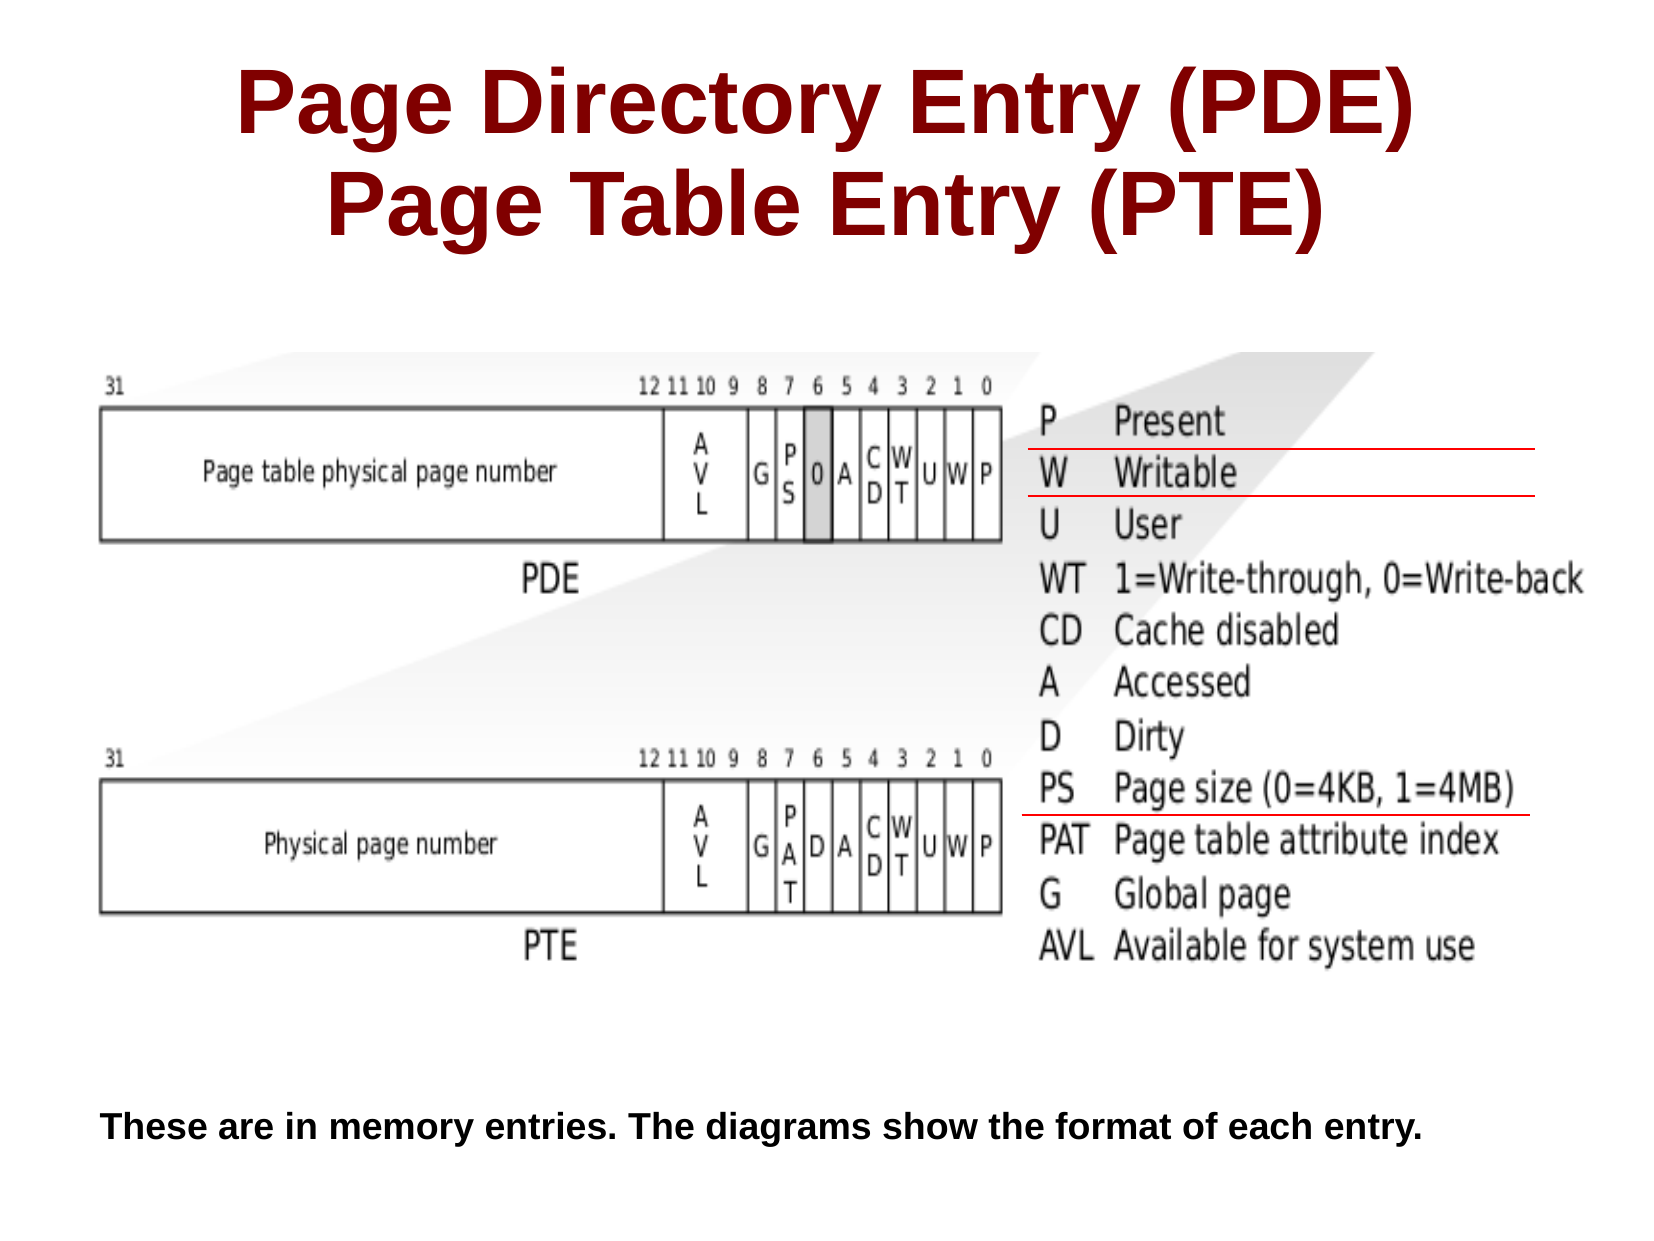

# Page Directory Entry (PDE) Page Table Entry (PTE)
These are in memory entries. The diagrams show the format of each entry.